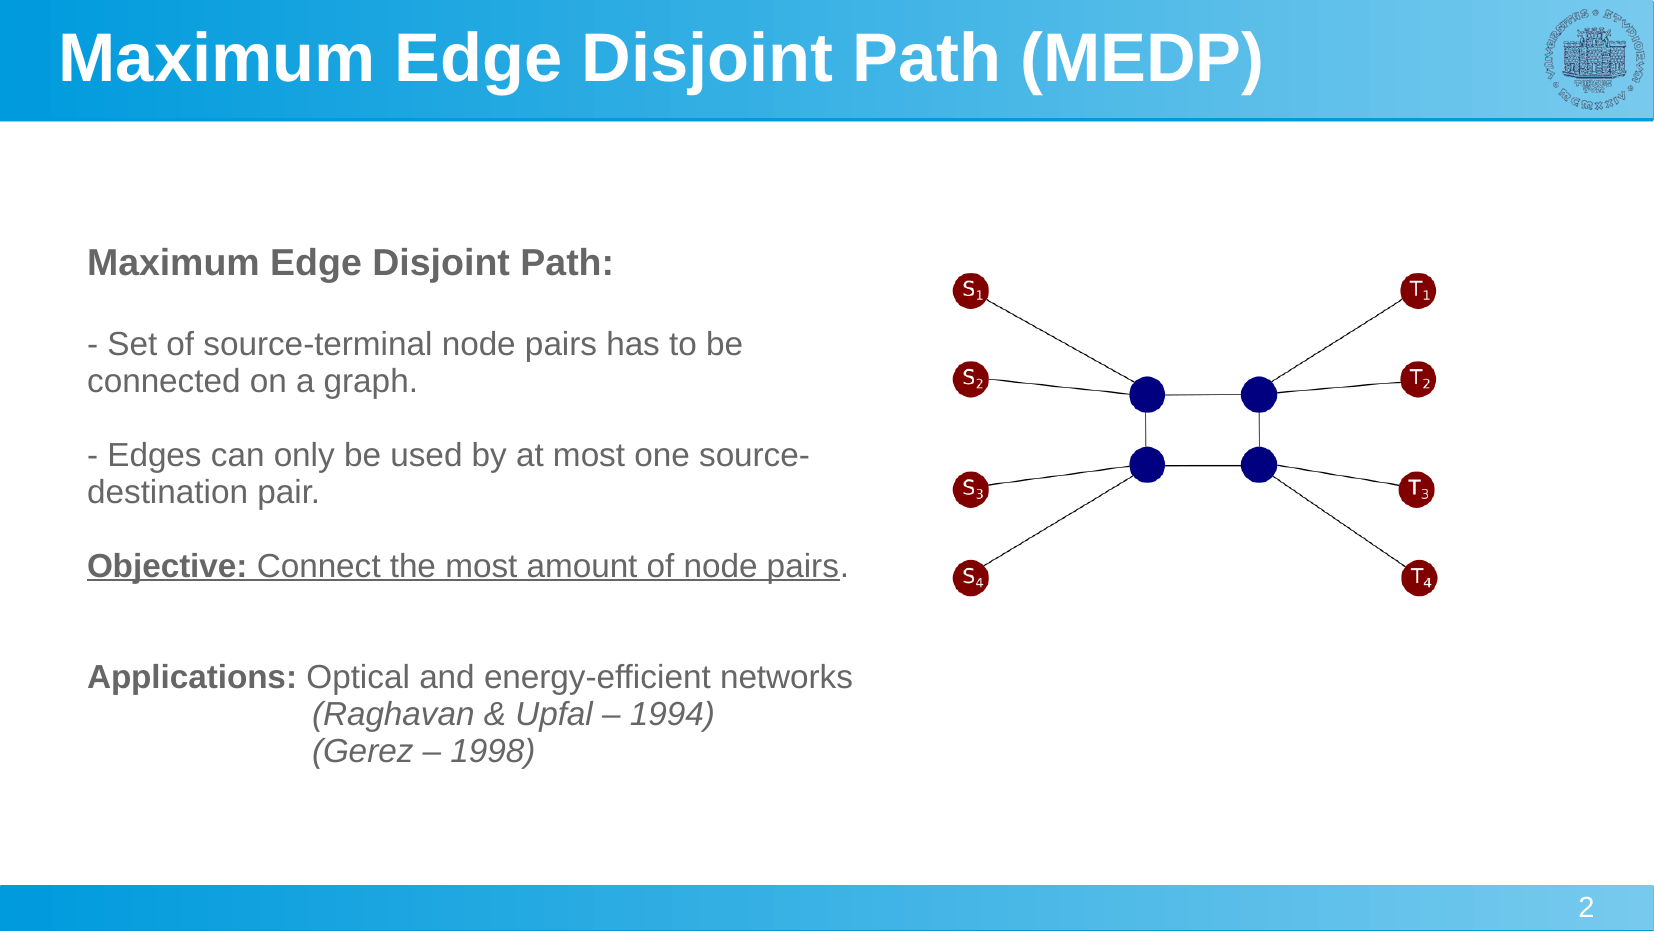

# Maximum Edge Disjoint Path (MEDP)
Maximum Edge Disjoint Path:
- Set of source-terminal node pairs has to be connected on a graph.
- Edges can only be used by at most one source-destination pair.
Objective: Connect the most amount of node pairs.
Applications: Optical and energy-efficient networks
			(Raghavan & Upfal – 1994)
			(Gerez – 1998)
2